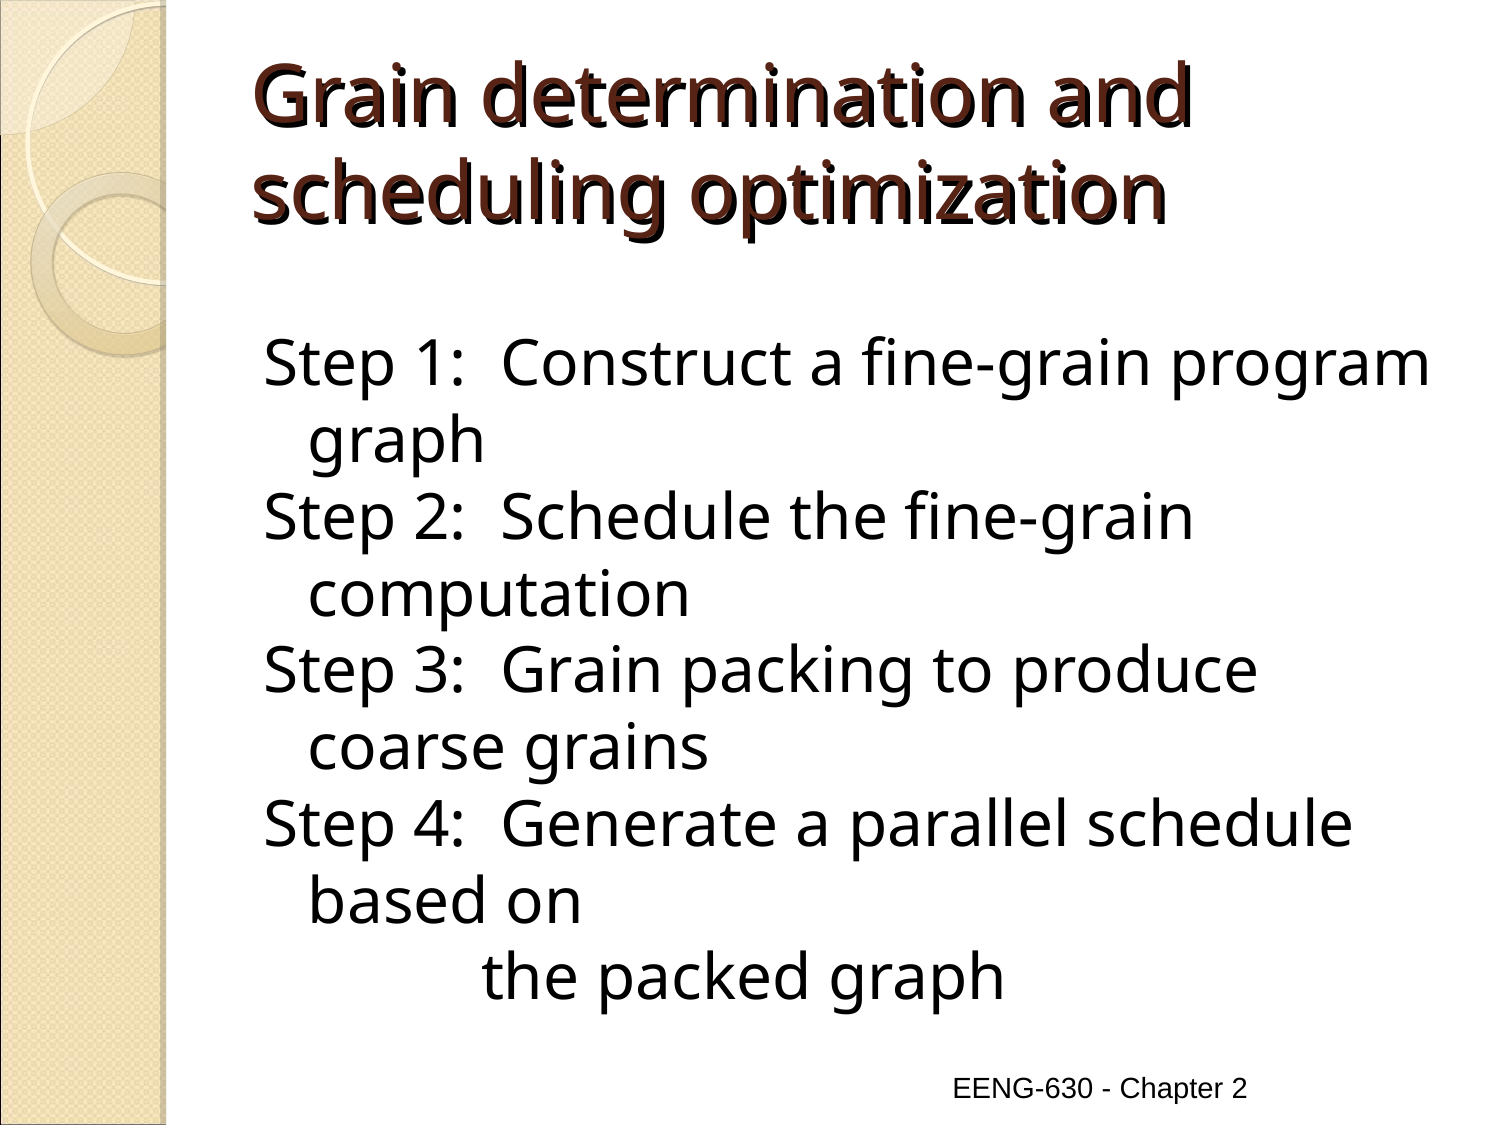

# Grain determination and scheduling optimization
Step 1: Construct a fine-grain program graph
Step 2: Schedule the fine-grain computation
Step 3: Grain packing to produce coarse grains
Step 4: Generate a parallel schedule based on
 the packed graph
EENG-630 - Chapter 2